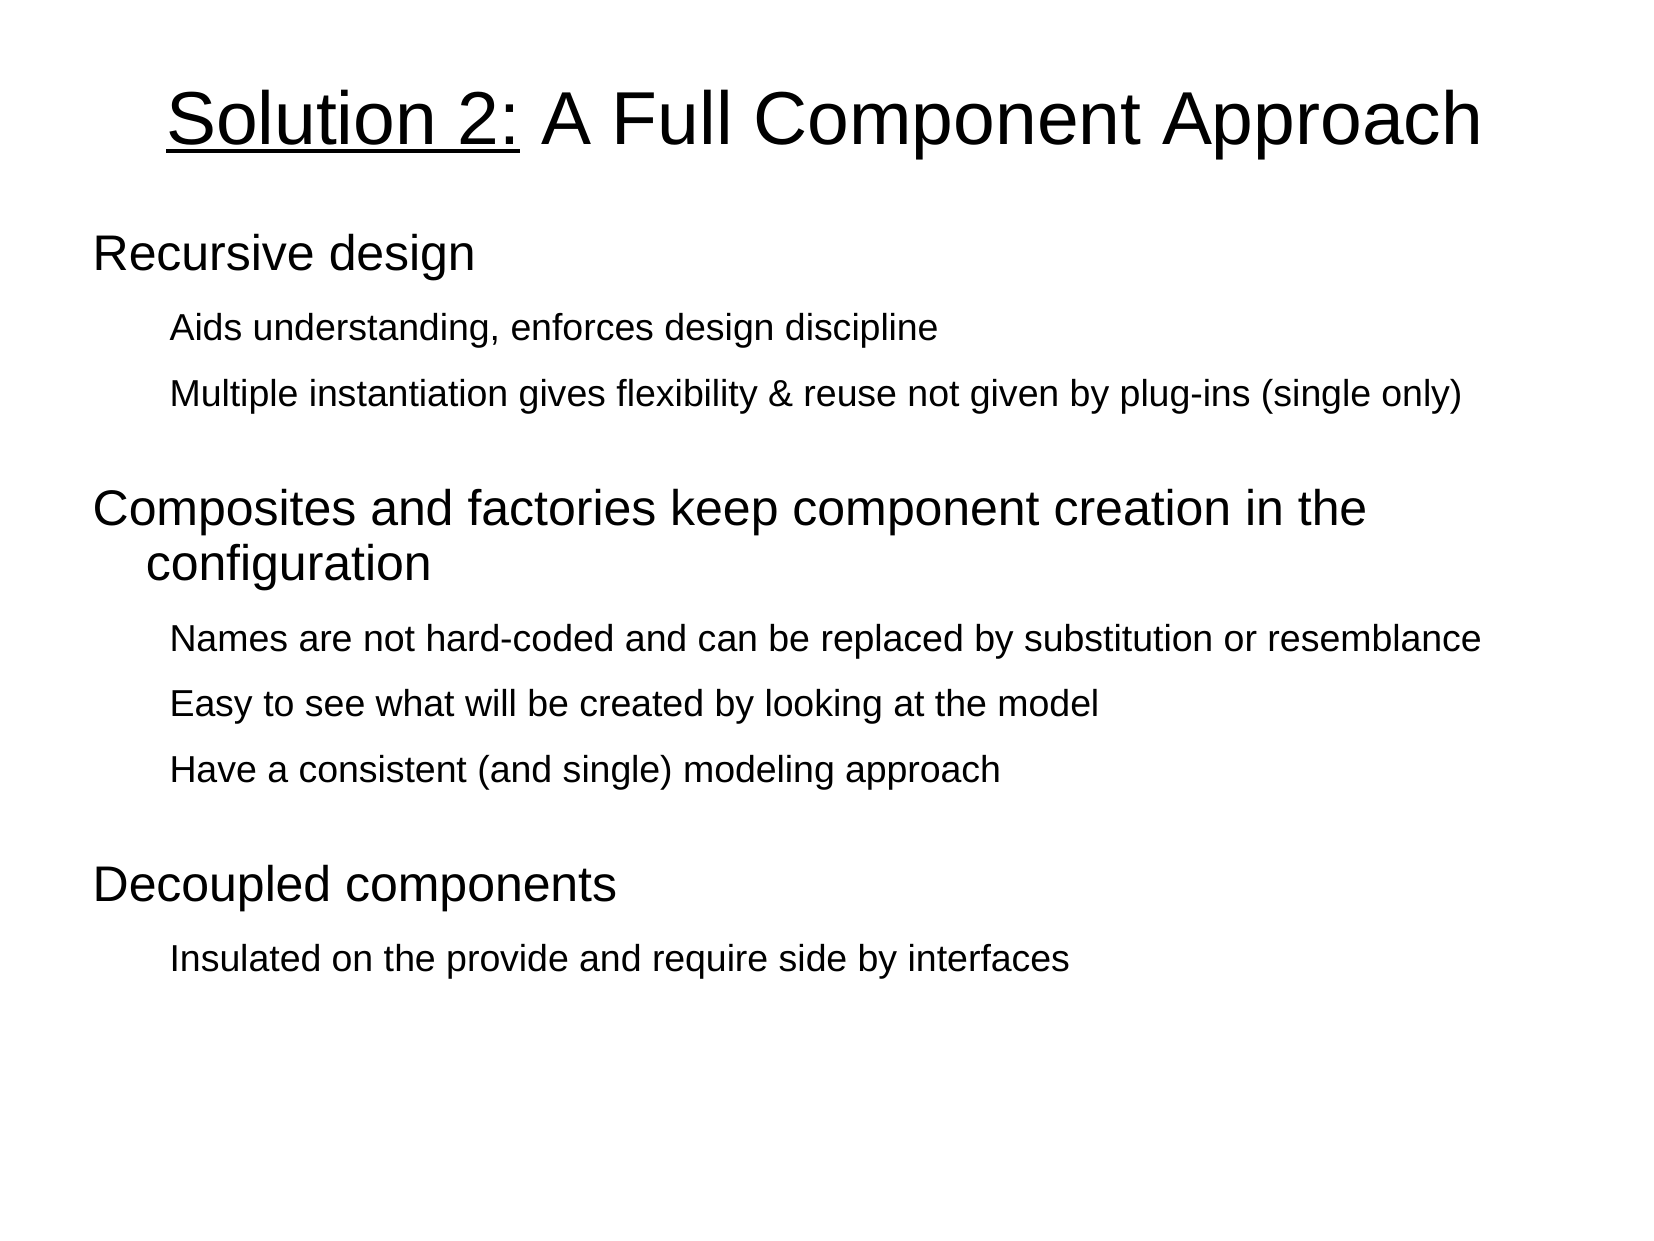

# Solution 2: A Full Component Approach
Recursive design
Aids understanding, enforces design discipline
Multiple instantiation gives flexibility & reuse not given by plug-ins (single only)
Composites and factories keep component creation in the configuration
Names are not hard-coded and can be replaced by substitution or resemblance
Easy to see what will be created by looking at the model
Have a consistent (and single) modeling approach
Decoupled components
Insulated on the provide and require side by interfaces